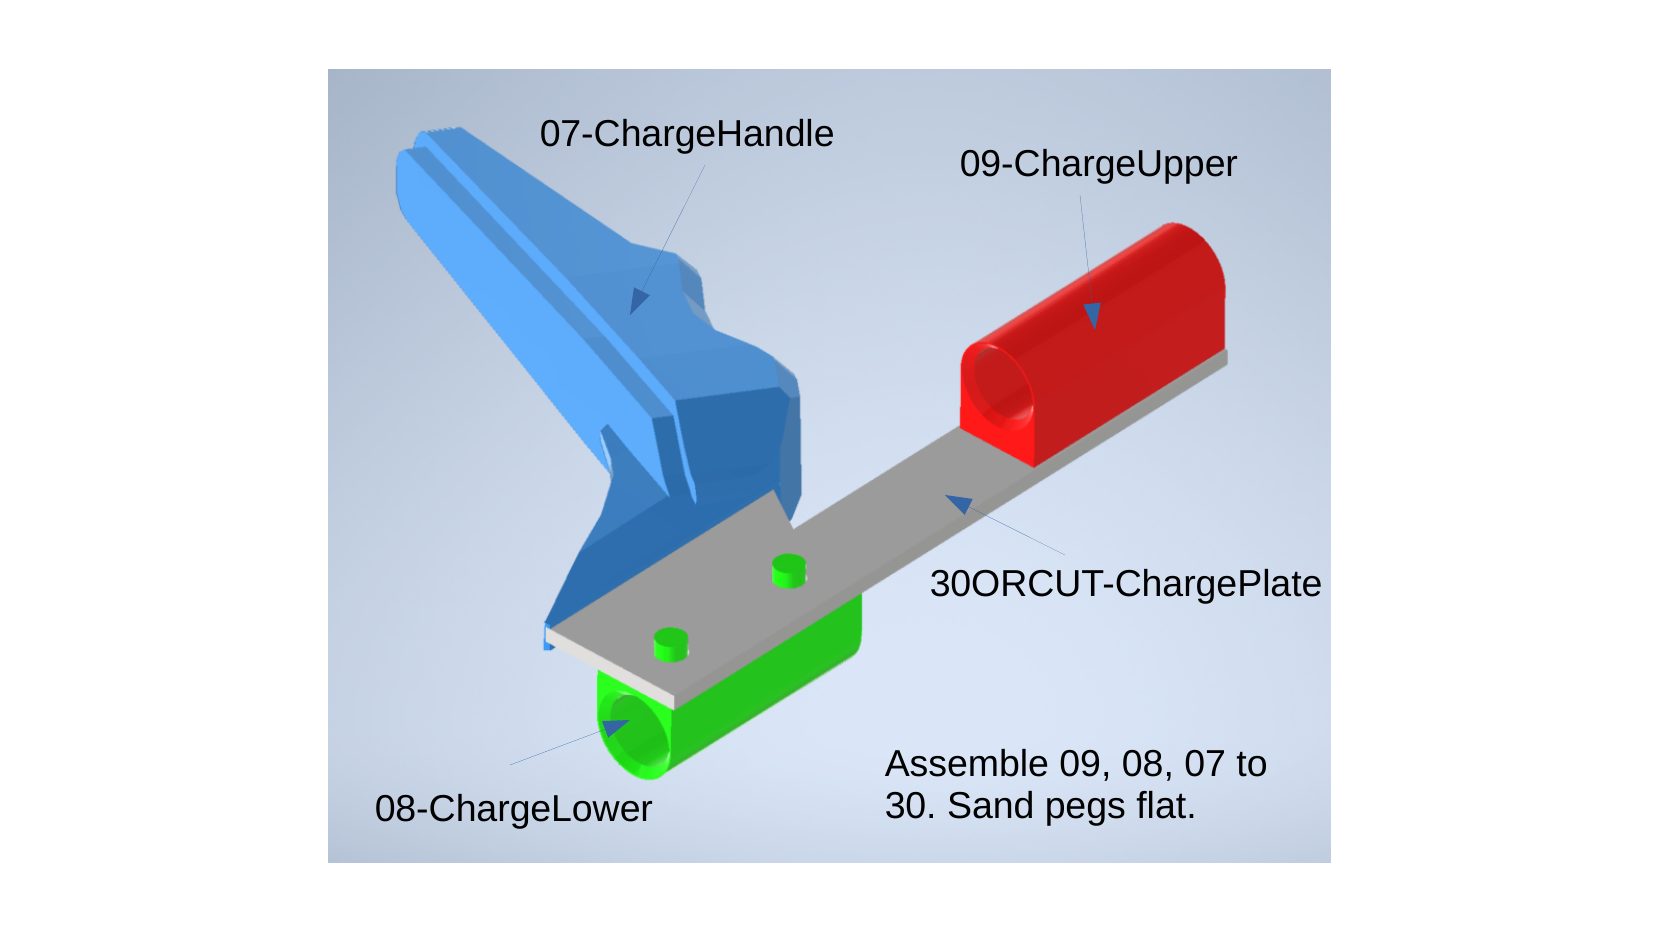

07-ChargeHandle
09-ChargeUpper
30ORCUT-ChargePlate
Assemble 09, 08, 07 to 30. Sand pegs flat.
08-ChargeLower